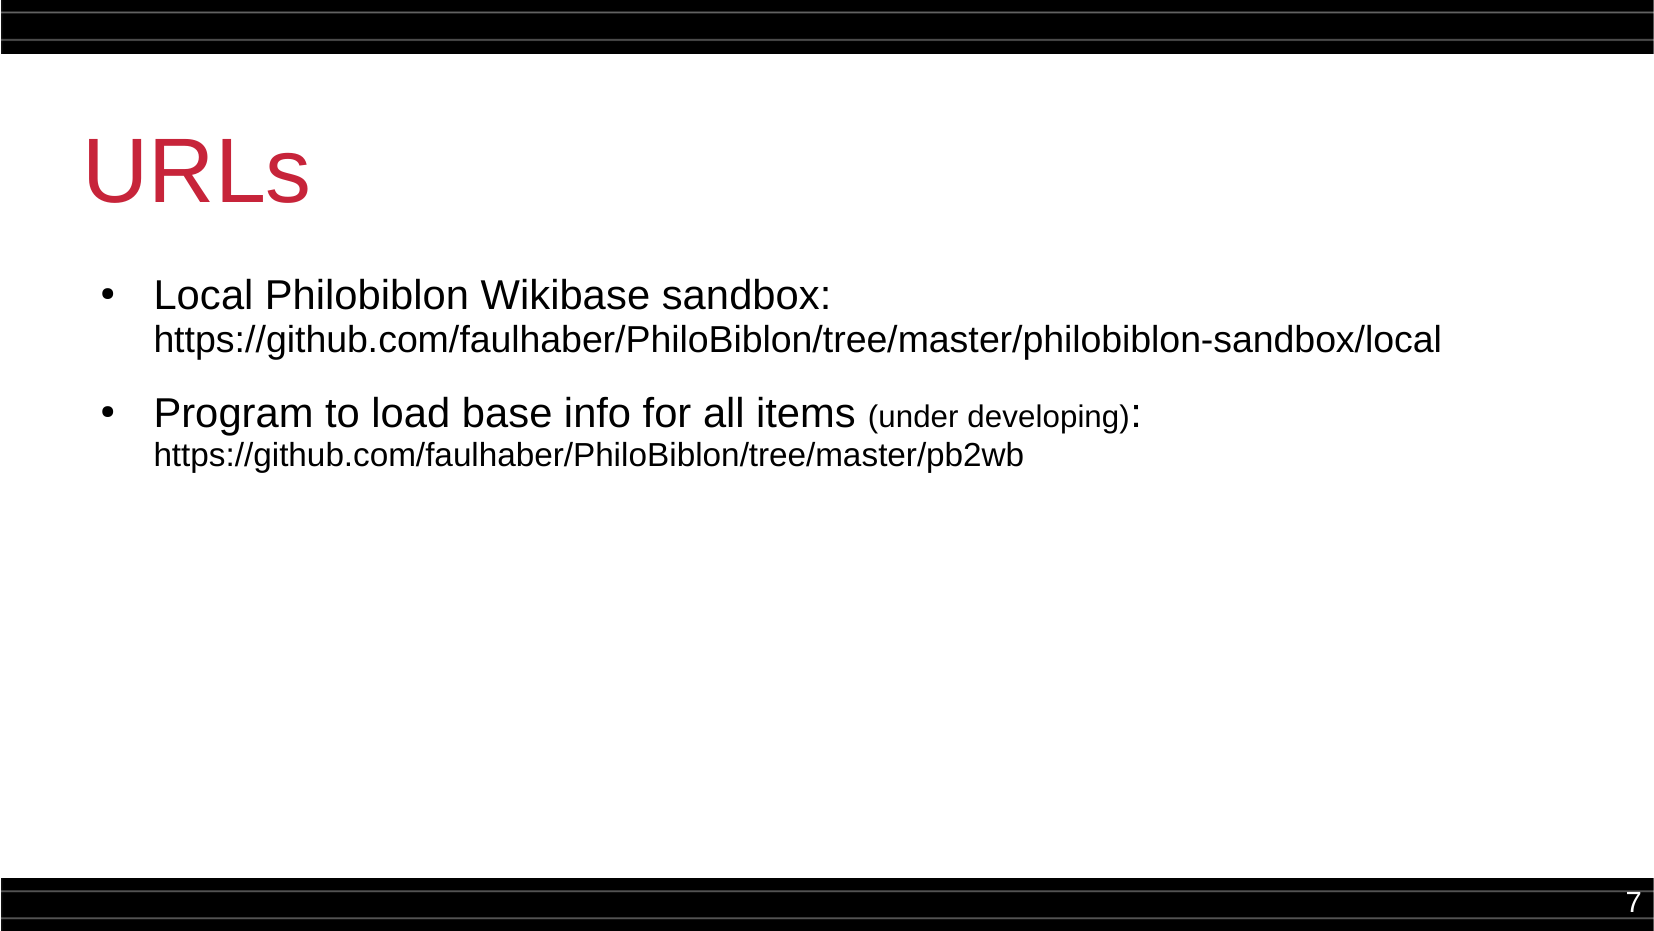

# URLs
Local Philobiblon Wikibase sandbox: https://github.com/faulhaber/PhiloBiblon/tree/master/philobiblon-sandbox/local
Program to load base info for all items (under developing): https://github.com/faulhaber/PhiloBiblon/tree/master/pb2wb